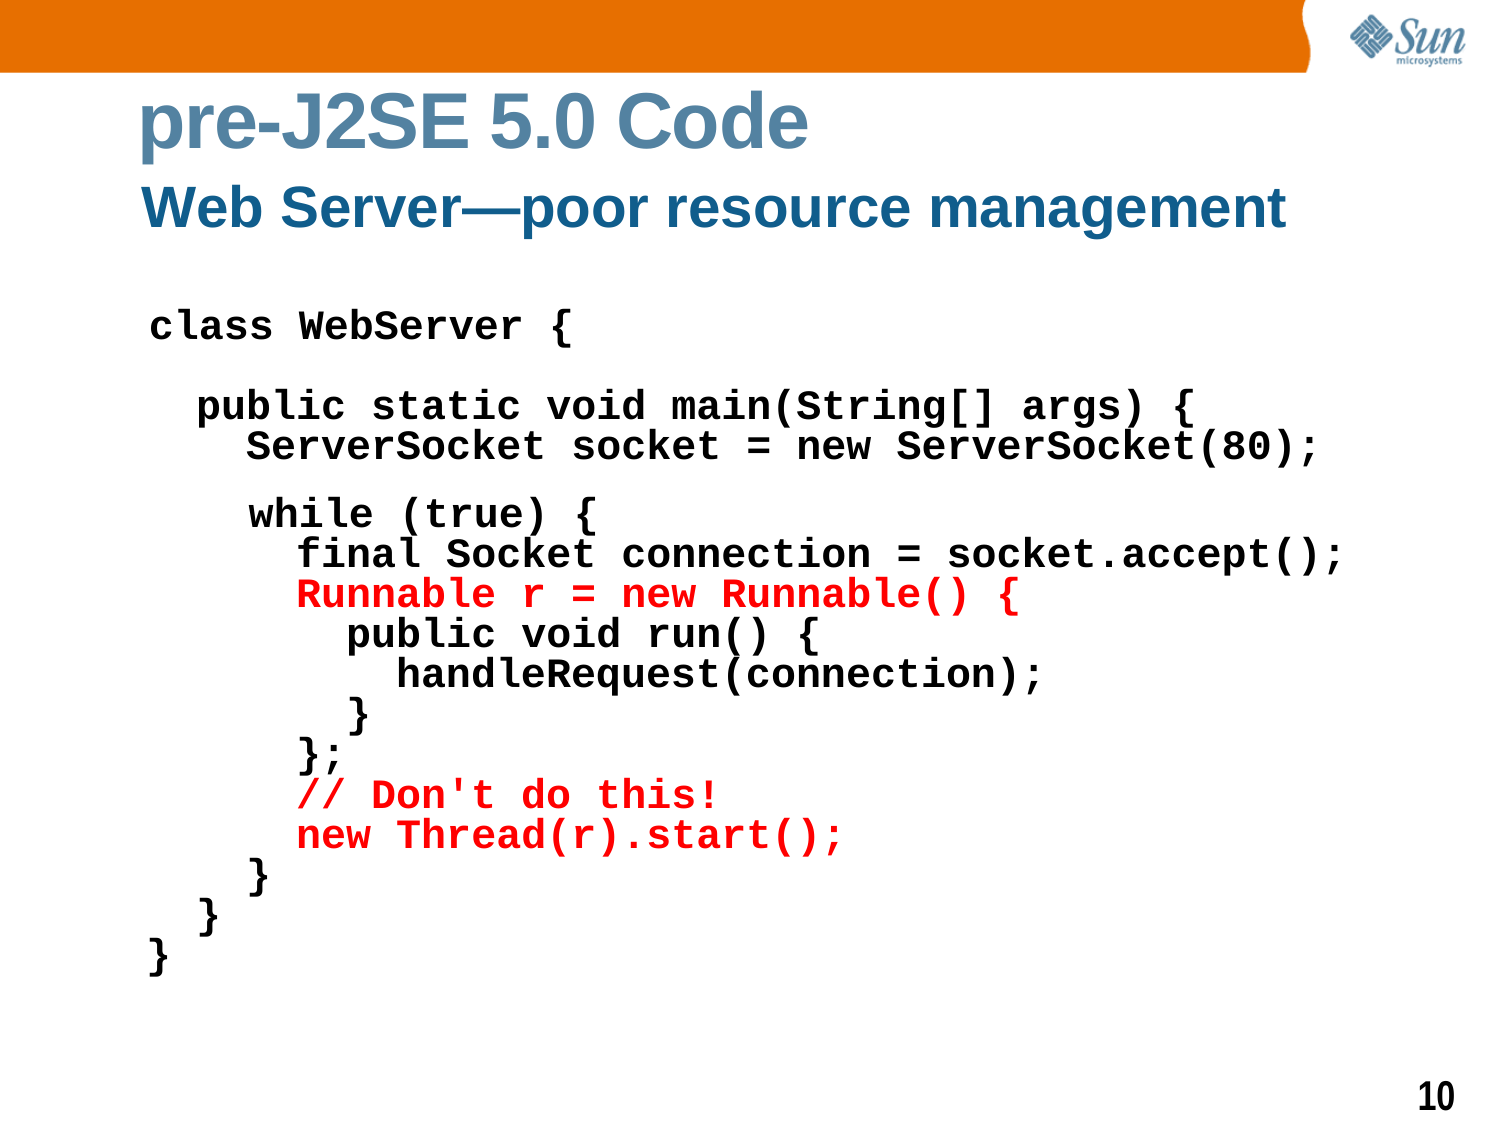

# pre-J2SE 5.0 Code
Web Server—poor resource management
 class WebServer {
 public static void main(String[] args) {
 ServerSocket socket = new ServerSocket(80);
 while (true) {
 final Socket connection = socket.accept();
 Runnable r = new Runnable() {
 public void run() {
 handleRequest(connection);
 }
 };
 // Don't do this!
 new Thread(r).start();
 }
 }
}